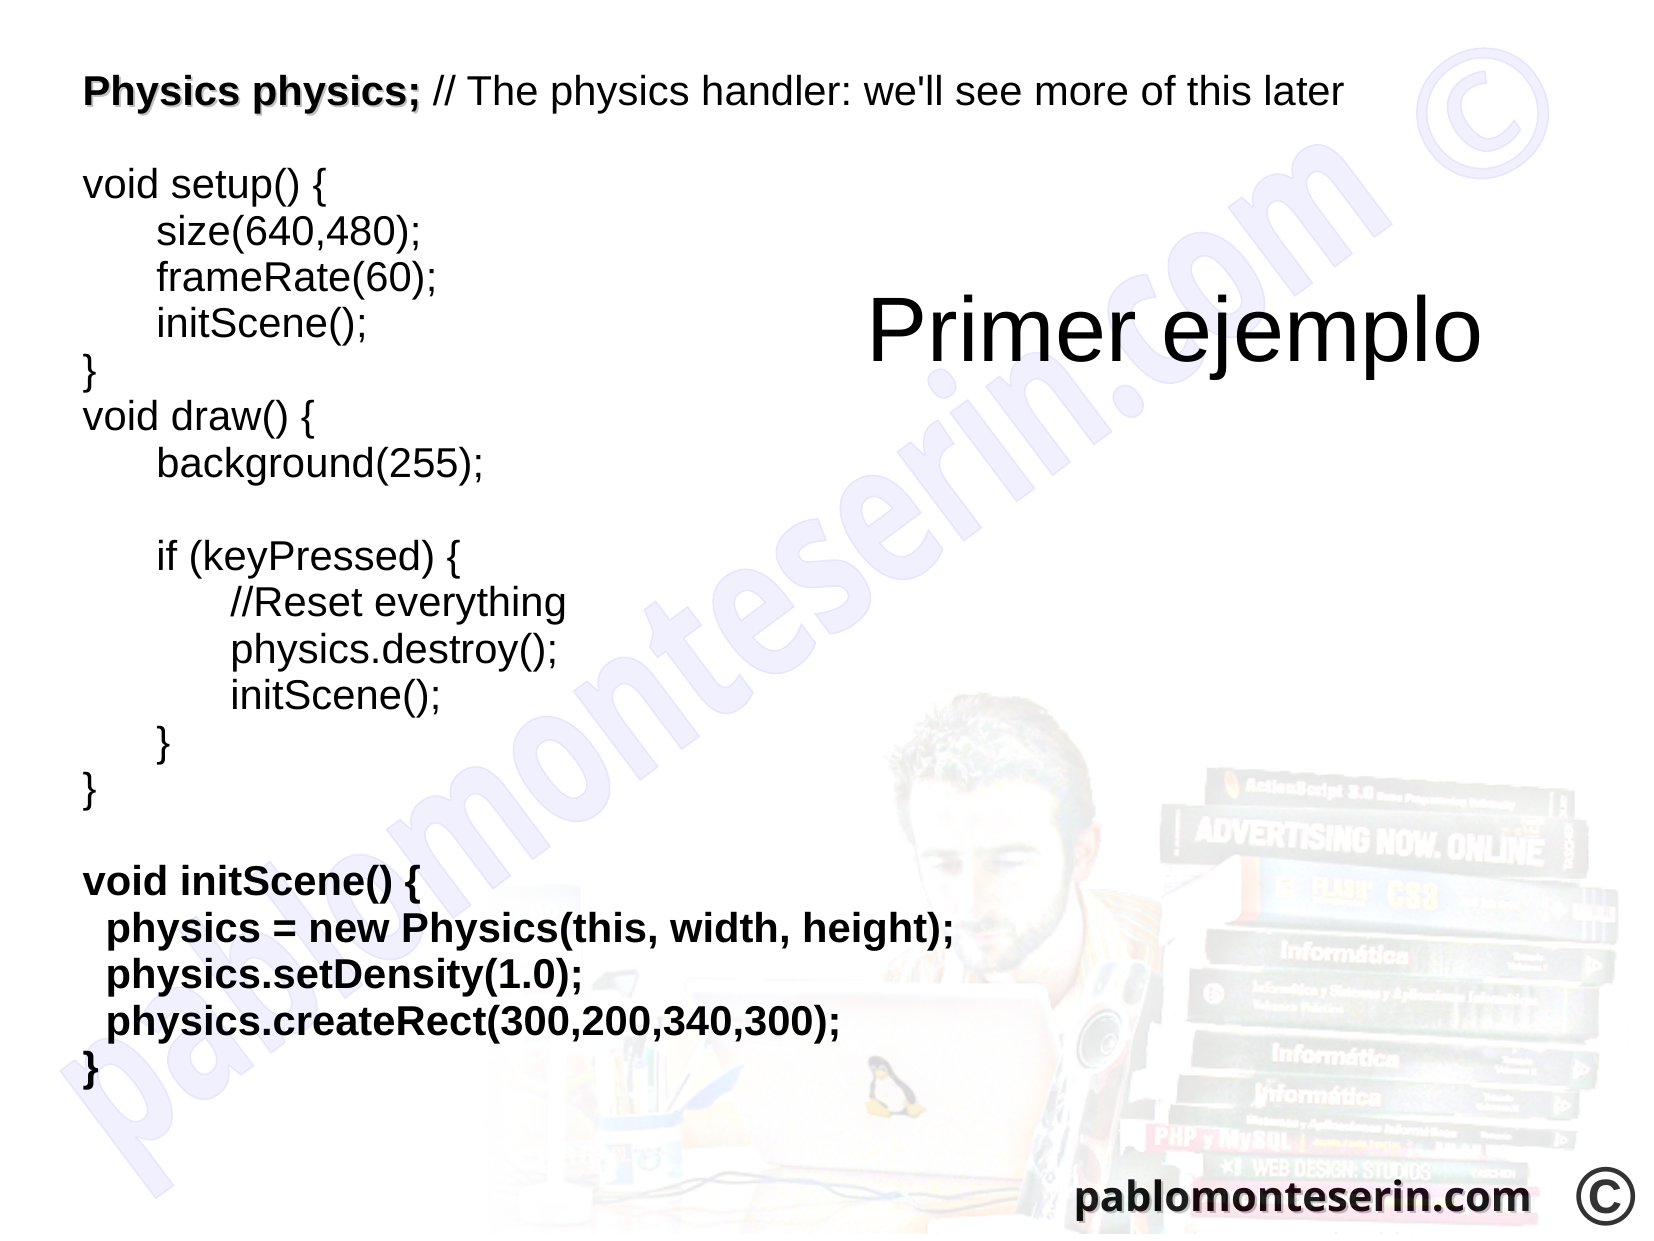

Physics physics; // The physics handler: we'll see more of this later
void setup() {
	size(640,480);
	frameRate(60);
	initScene();
}
void draw() {
	background(255);
	if (keyPressed) {
		//Reset everything
		physics.destroy();
		initScene();
	}
}
void initScene() {
 physics = new Physics(this, width, height);
 physics.setDensity(1.0);
 physics.createRect(300,200,340,300);
}
# Primer ejemplo